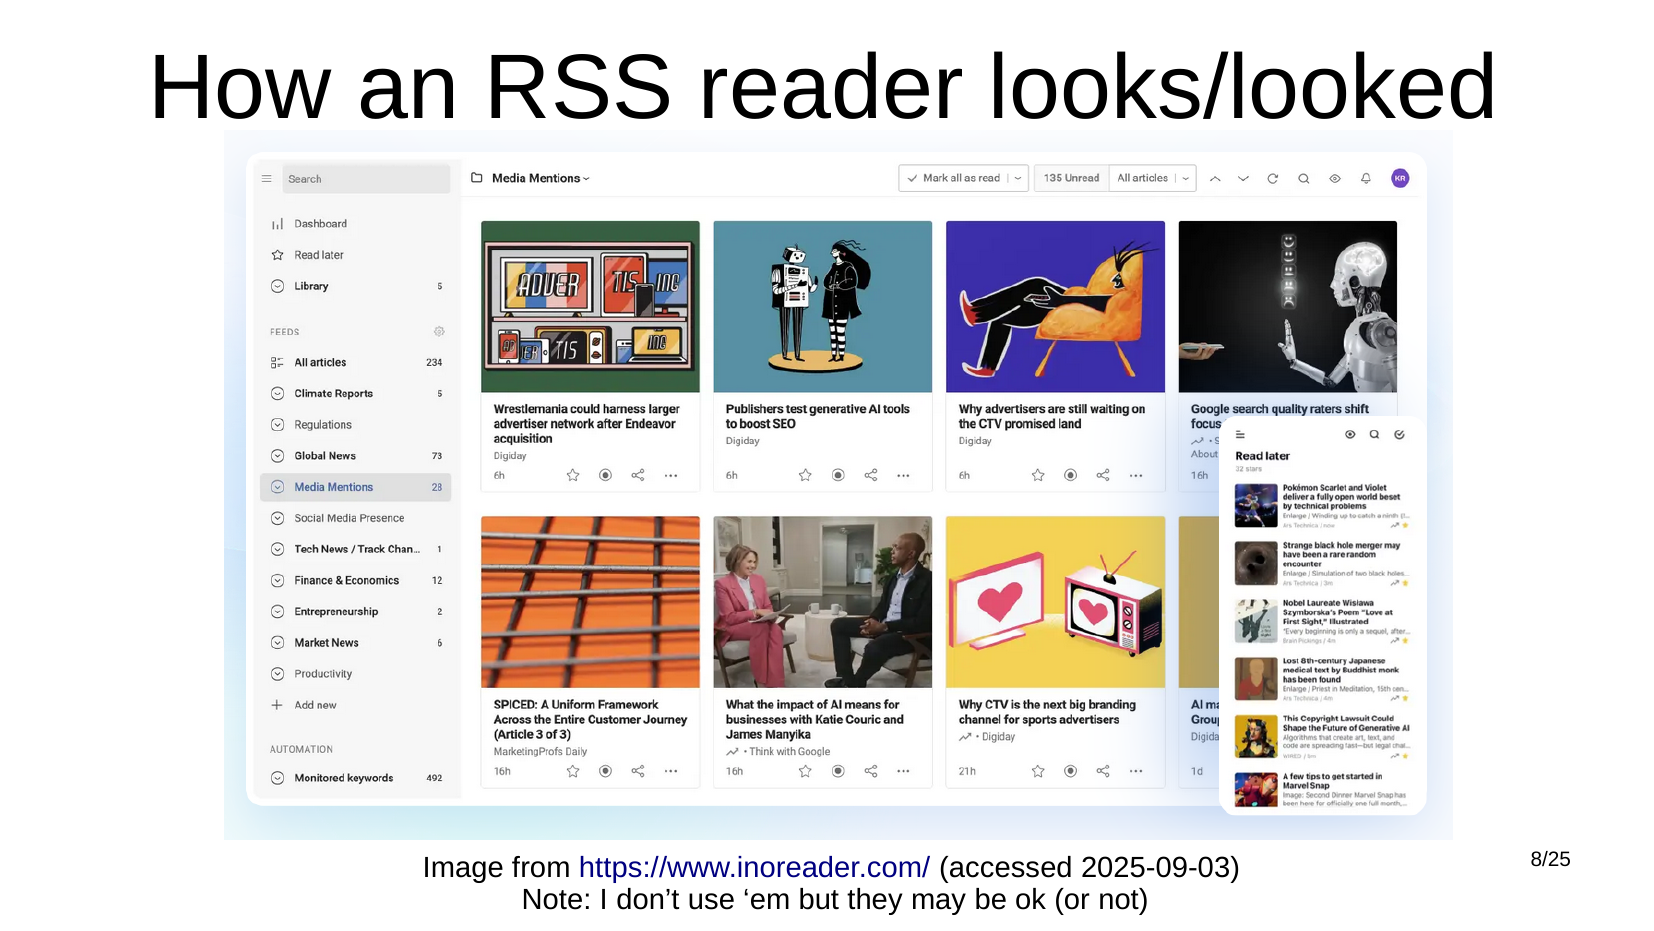

# How an RSS reader looks/looked
Image from https://www.inoreader.com/ (accessed 2025-09-03)
Note: I don’t use ‘em but they may be ok (or not)
8